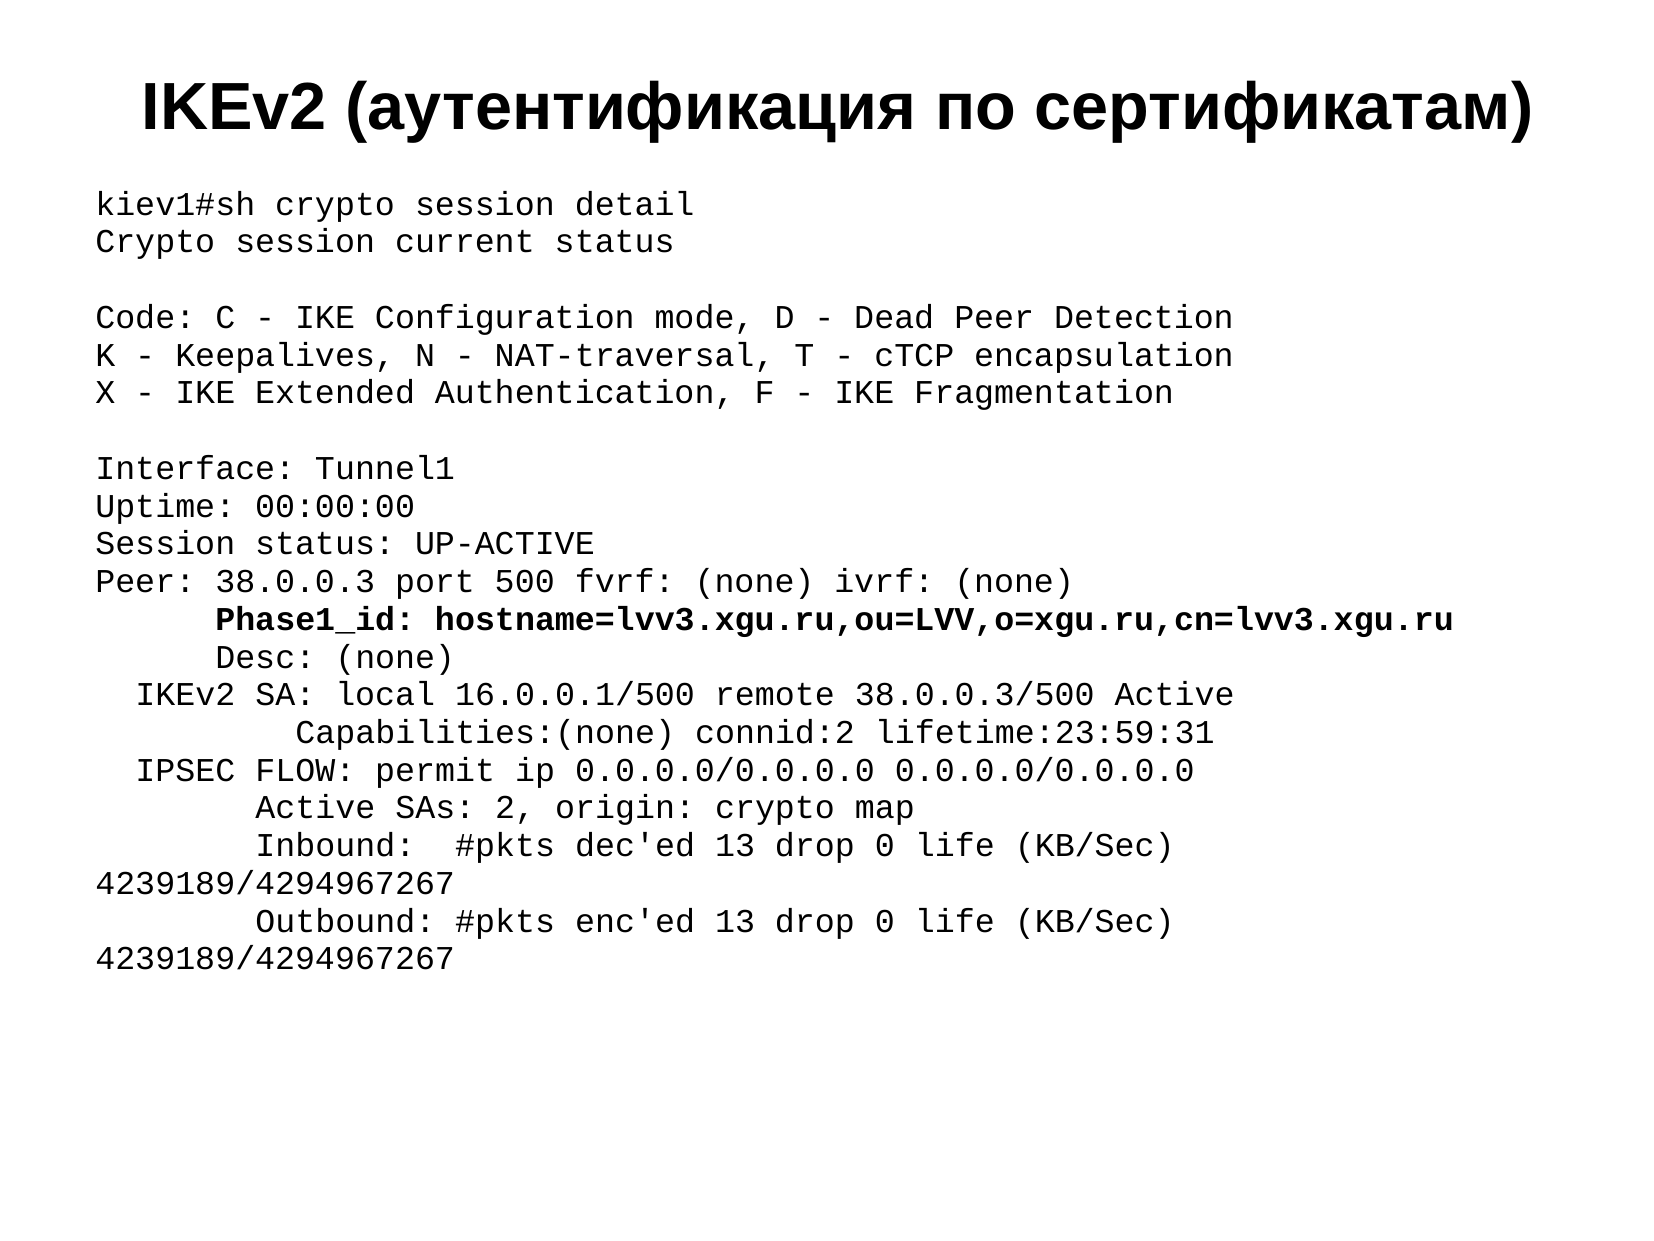

IKEv2 (аутентификация по сертификатам)
# kiev1#sh crypto session detail
Crypto session current status
Code: C - IKE Configuration mode, D - Dead Peer Detection
K - Keepalives, N - NAT-traversal, T - cTCP encapsulation
X - IKE Extended Authentication, F - IKE Fragmentation
Interface: Tunnel1
Uptime: 00:00:00
Session status: UP-ACTIVE
Peer: 38.0.0.3 port 500 fvrf: (none) ivrf: (none)
 Phase1_id: hostname=lvv3.xgu.ru,ou=LVV,o=xgu.ru,cn=lvv3.xgu.ru
 Desc: (none)
 IKEv2 SA: local 16.0.0.1/500 remote 38.0.0.3/500 Active
 Capabilities:(none) connid:2 lifetime:23:59:31
 IPSEC FLOW: permit ip 0.0.0.0/0.0.0.0 0.0.0.0/0.0.0.0
 Active SAs: 2, origin: crypto map
 Inbound: #pkts dec'ed 13 drop 0 life (KB/Sec) 4239189/4294967267
 Outbound: #pkts enc'ed 13 drop 0 life (KB/Sec) 4239189/4294967267